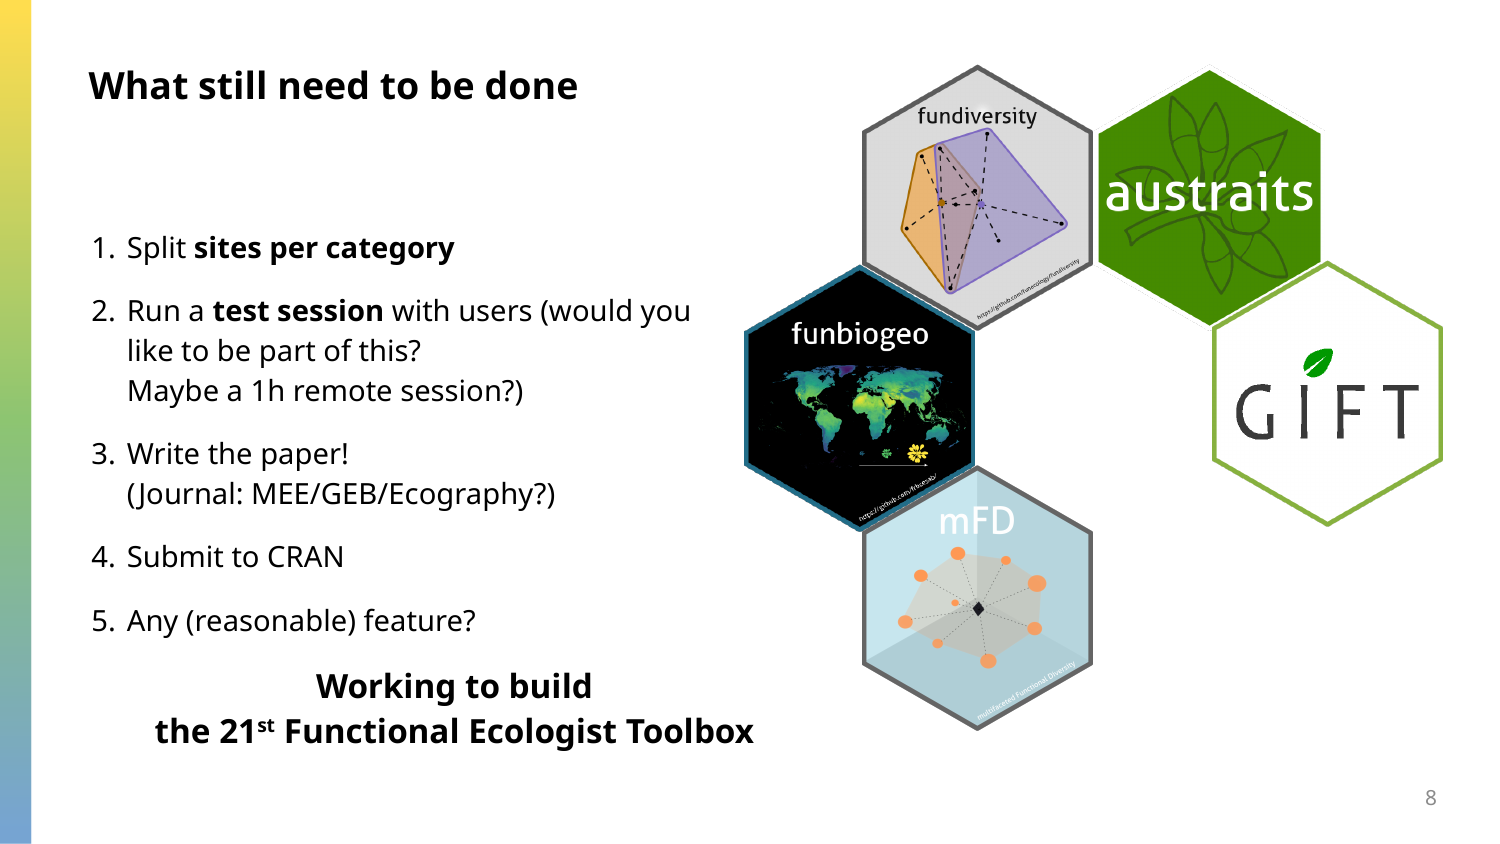

# What still need to be done
Split sites per category
Run a test session with users (would you like to be part of this?
Maybe a 1h remote session?)
Write the paper!
(Journal: MEE/GEB/Ecography?)
Submit to CRAN
Any (reasonable) feature?
Working to build
the 21st Functional Ecologist Toolbox
8